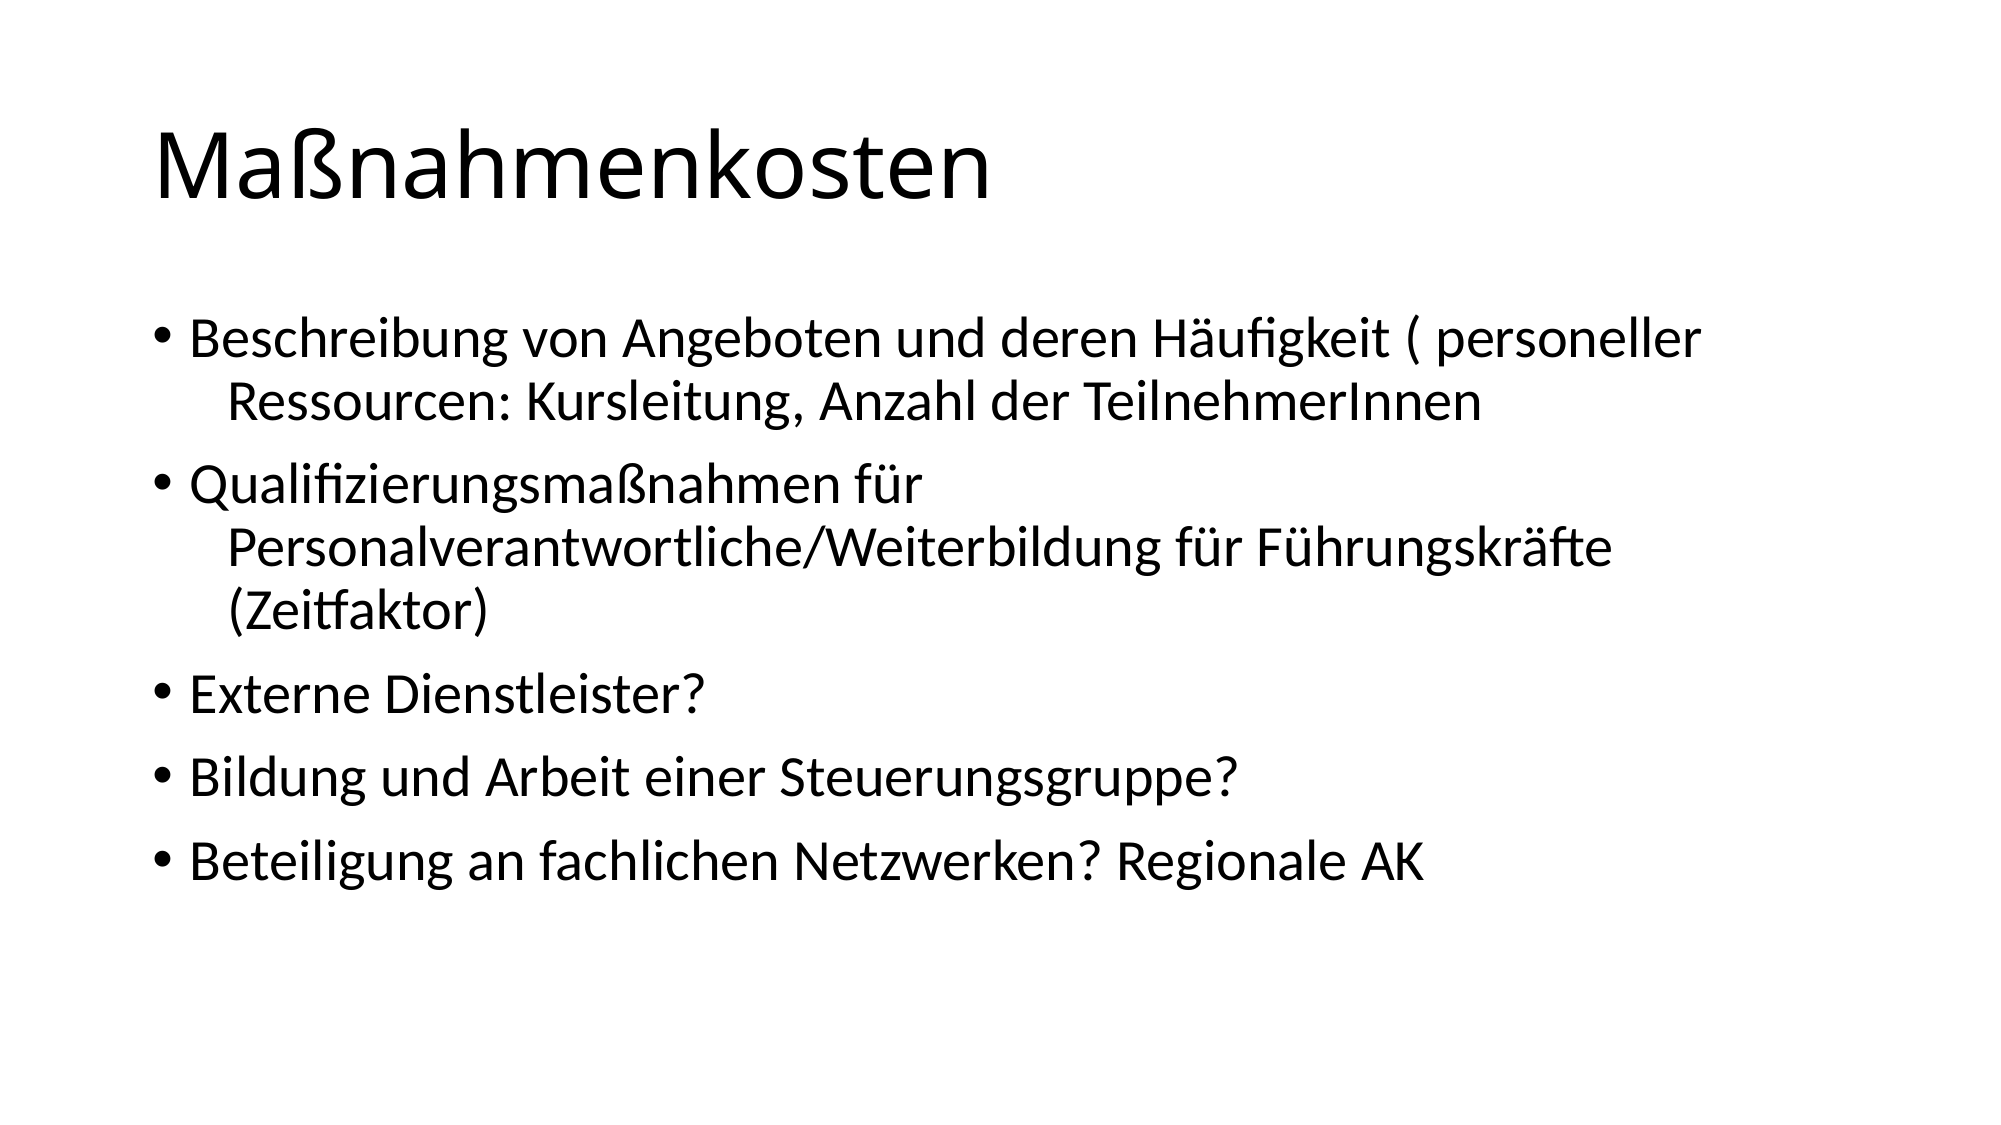

# Maßnahmenkosten
Beschreibung von Angeboten und deren Häufigkeit ( personeller Ressourcen: Kursleitung, Anzahl der TeilnehmerInnen
Qualifizierungsmaßnahmen für Personalverantwortliche/Weiterbildung für Führungskräfte (Zeitfaktor)
Externe Dienstleister?
Bildung und Arbeit einer Steuerungsgruppe?
Beteiligung an fachlichen Netzwerken? Regionale AK